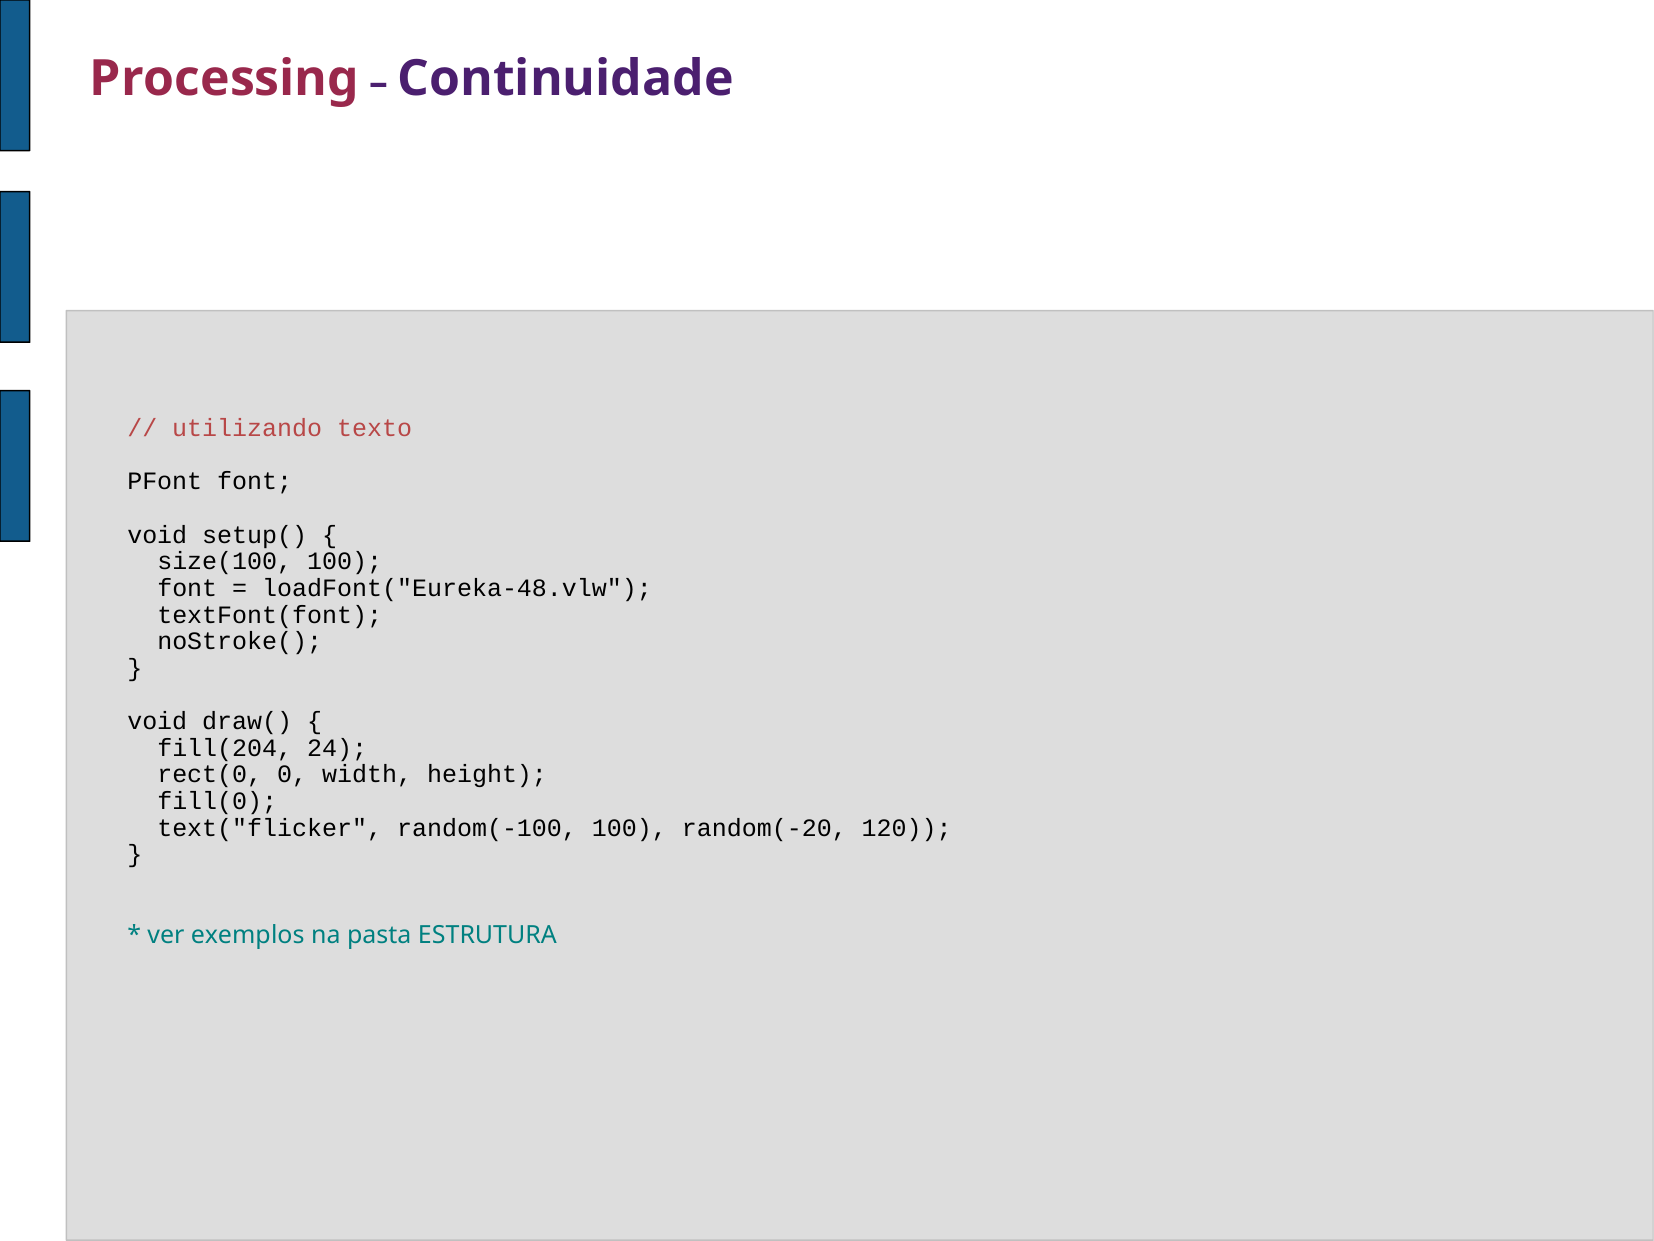

Processing – Continuidade
// utilizando texto
PFont font;
void setup() {
 size(100, 100);
 font = loadFont("Eureka-48.vlw");
 textFont(font);
 noStroke();
}
void draw() {
 fill(204, 24);
 rect(0, 0, width, height);
 fill(0);
 text("flicker", random(-100, 100), random(-20, 120));
}
* ver exemplos na pasta ESTRUTURA